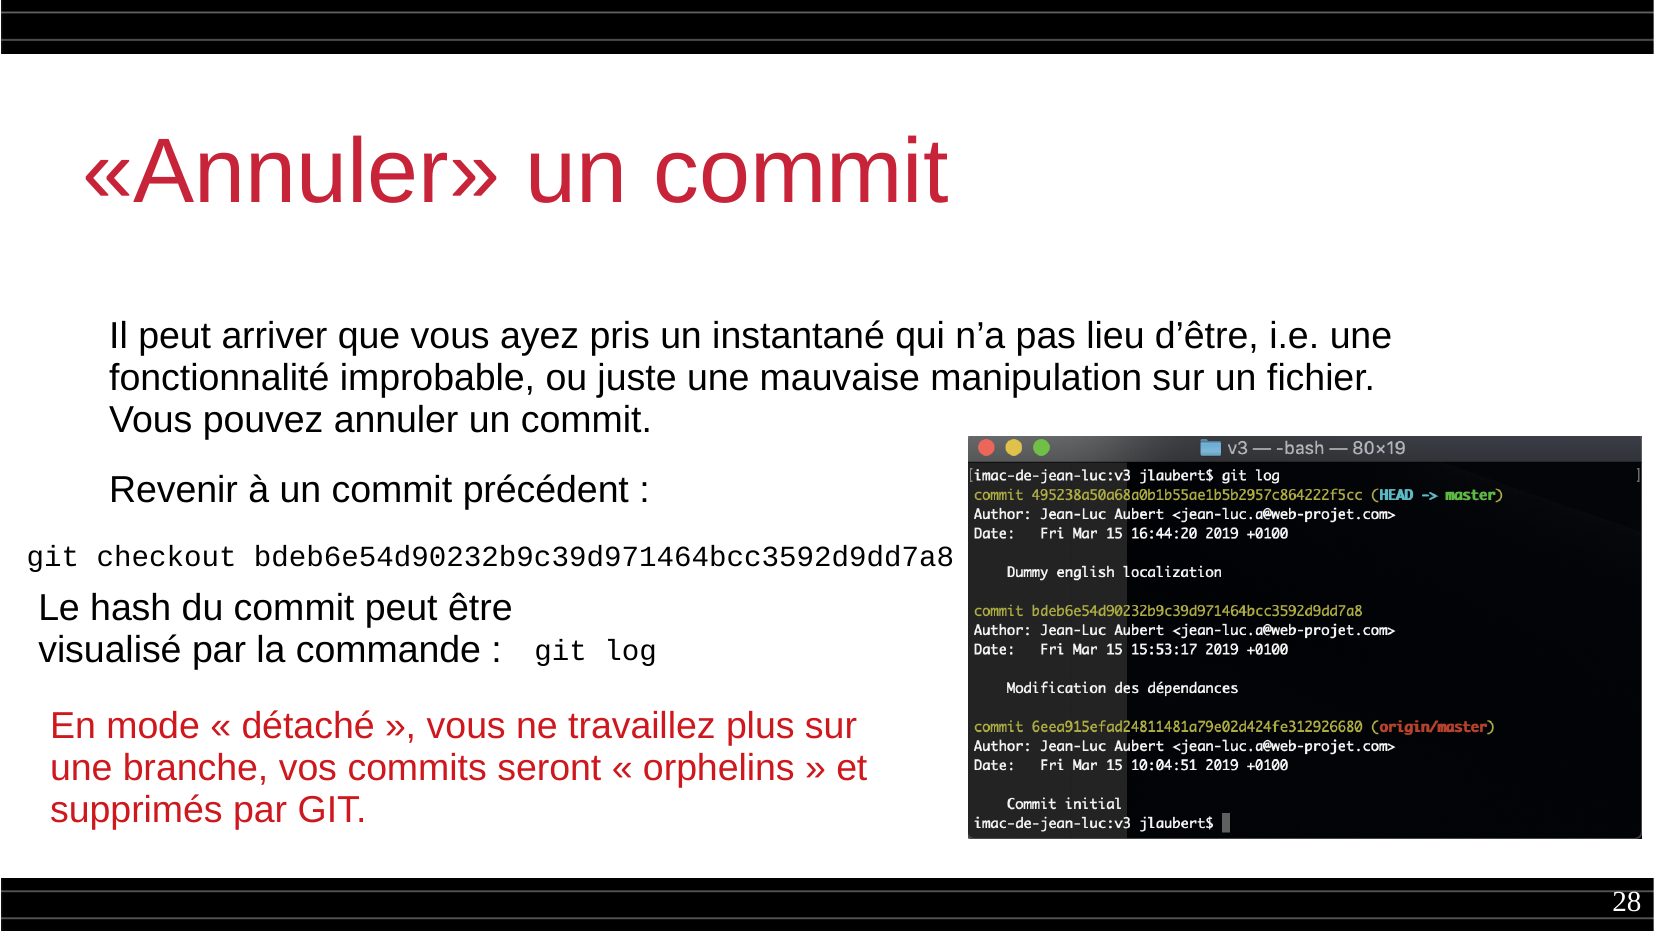

# «Annuler» un commit
Il peut arriver que vous ayez pris un instantané qui n’a pas lieu d’être, i.e. une fonctionnalité improbable, ou juste une mauvaise manipulation sur un fichier. Vous pouvez annuler un commit.
Revenir à un commit précédent :
git checkout bdeb6e54d90232b9c39d971464bcc3592d9dd7a8
Le hash du commit peut être visualisé par la commande :
git log
En mode « détaché », vous ne travaillez plus sur une branche, vos commits seront « orphelins » et supprimés par GIT.